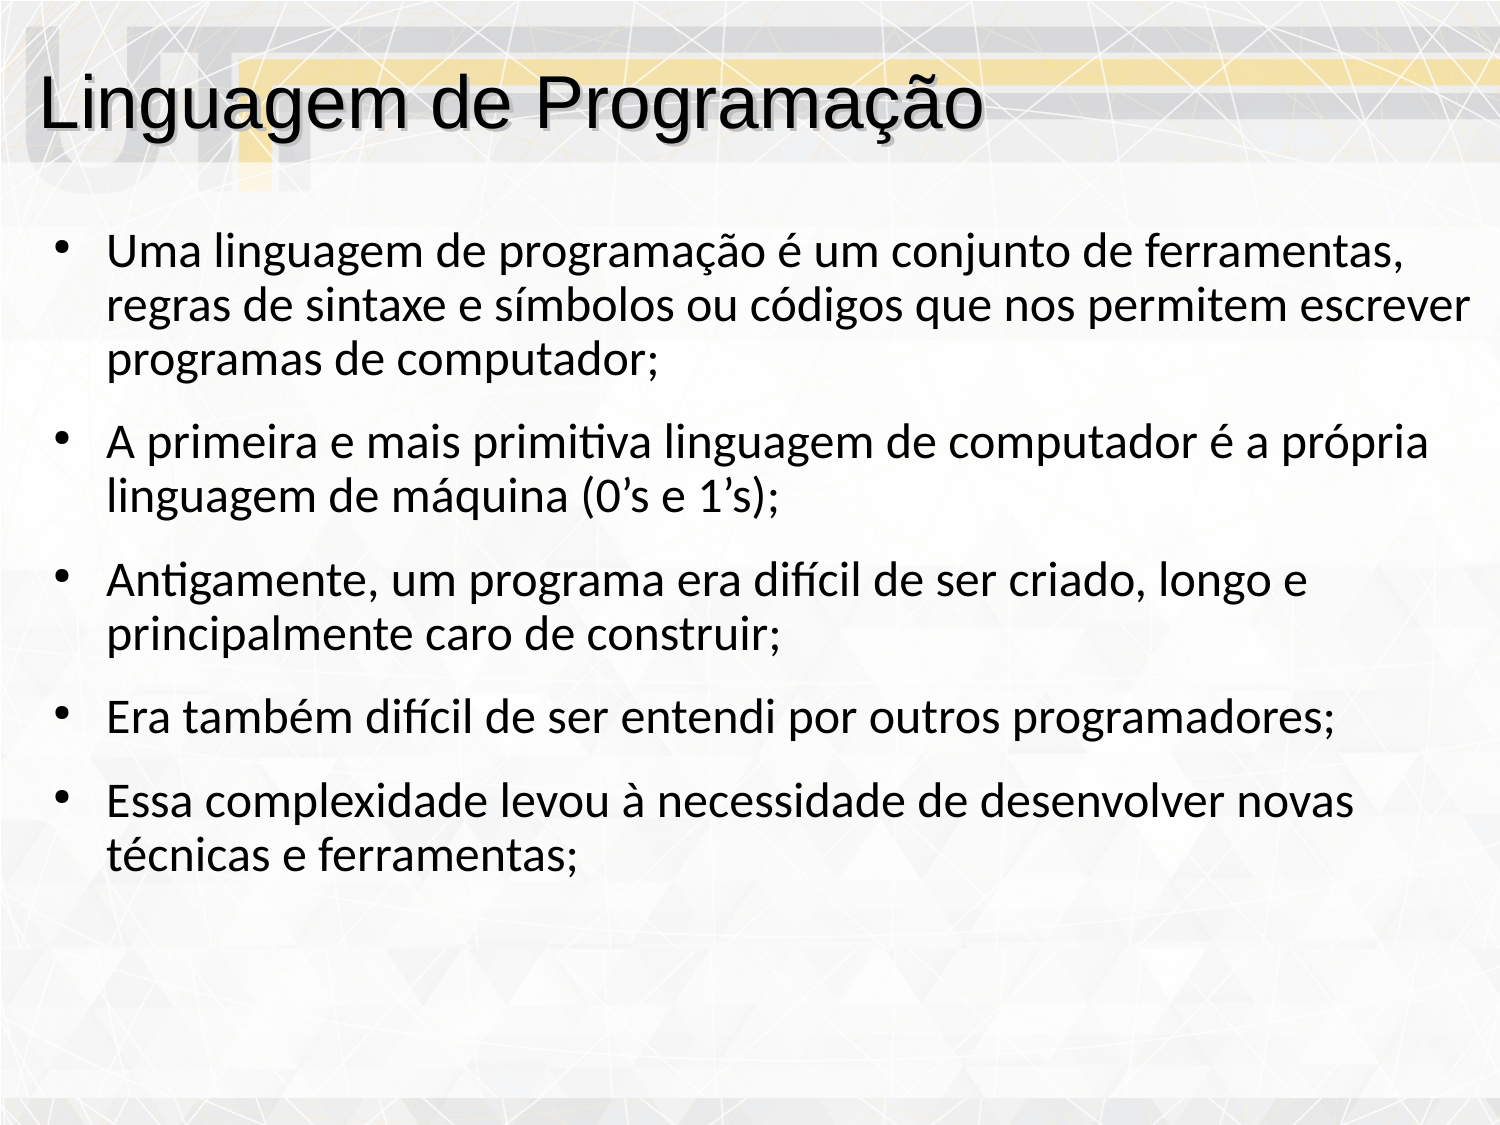

# Linguagem de Programação
Uma linguagem de programação é um conjunto de ferramentas, regras de sintaxe e símbolos ou códigos que nos permitem escrever programas de computador;
A primeira e mais primitiva linguagem de computador é a própria linguagem de máquina (0’s e 1’s);
Antigamente, um programa era difícil de ser criado, longo e principalmente caro de construir;
Era também difícil de ser entendi por outros programadores;
Essa complexidade levou à necessidade de desenvolver novas técnicas e ferramentas;